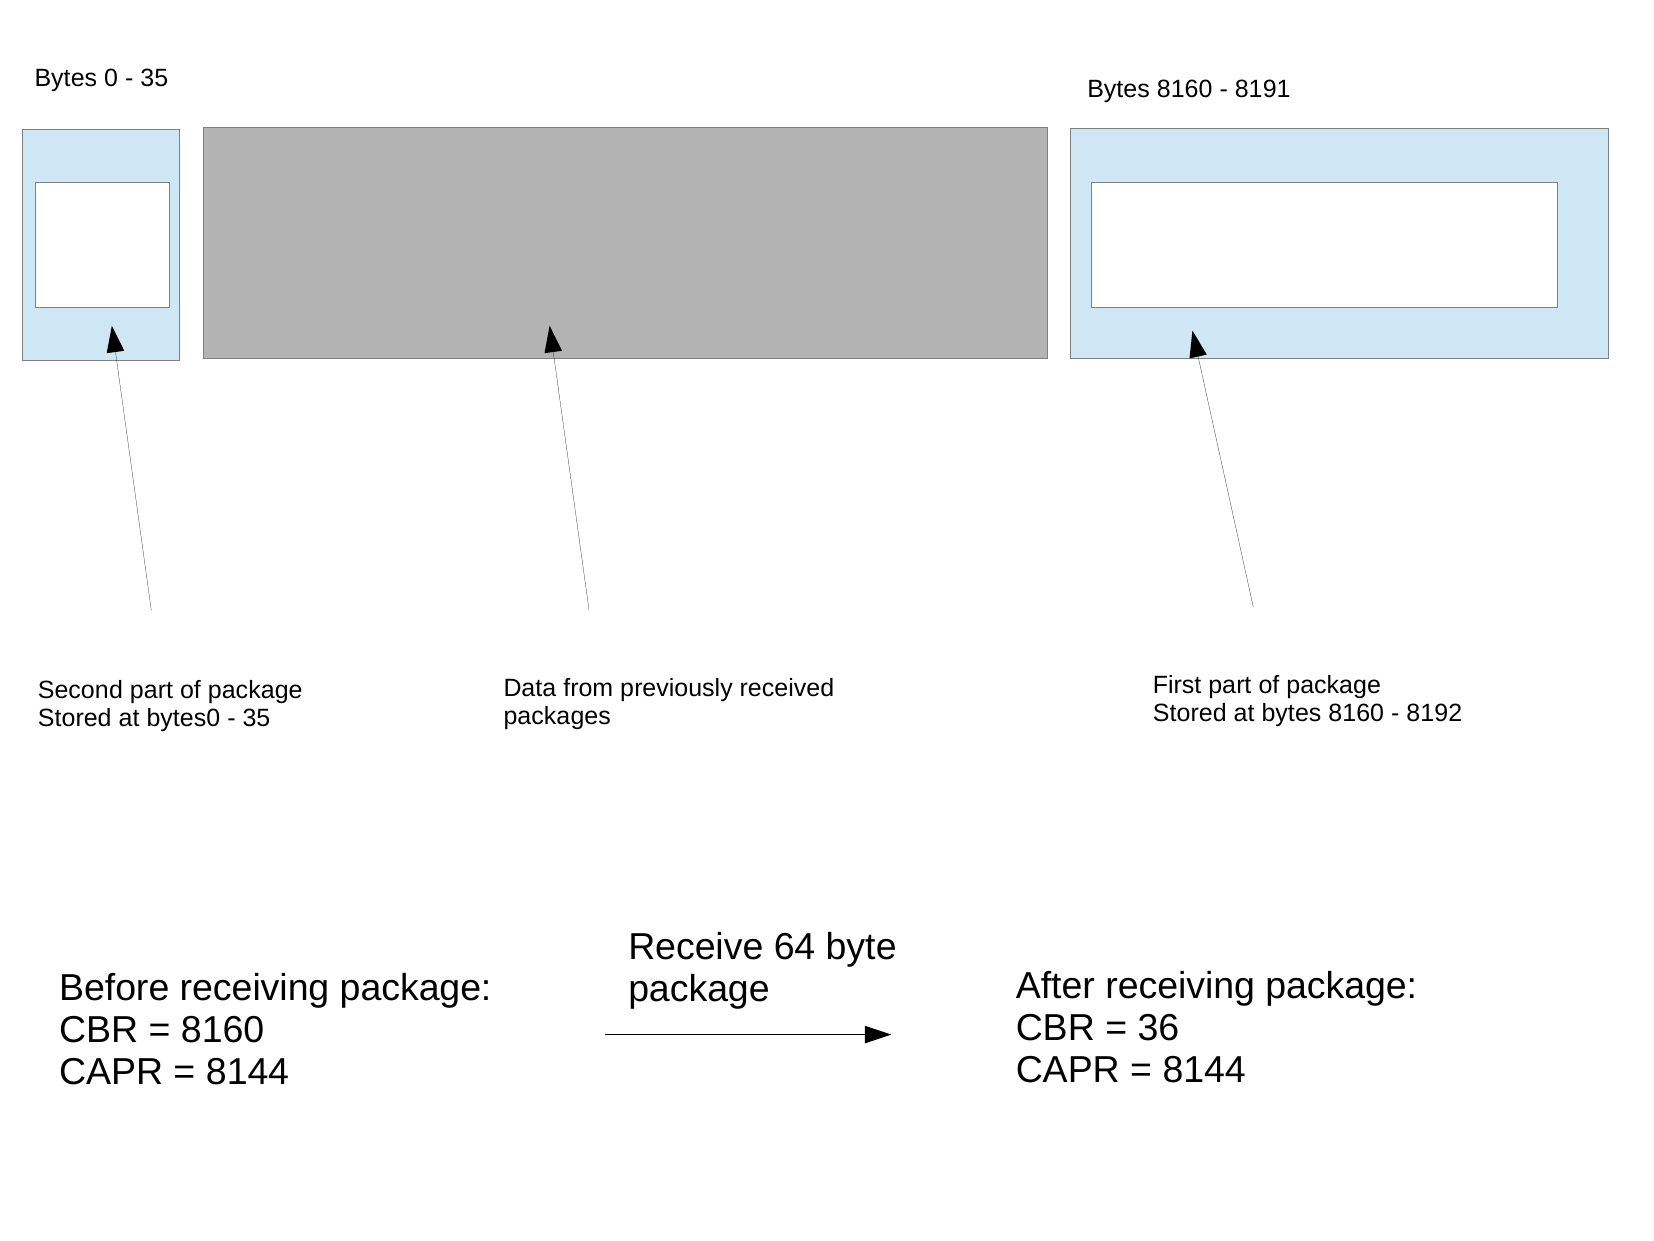

Bytes 0 - 35
Bytes 8160 - 8191
First part of package
Stored at bytes 8160 - 8192
Data from previously received packages
Second part of package
Stored at bytes0 - 35
Receive 64 byte
package
After receiving package:
CBR = 36
CAPR = 8144
Before receiving package:
CBR = 8160
CAPR = 8144